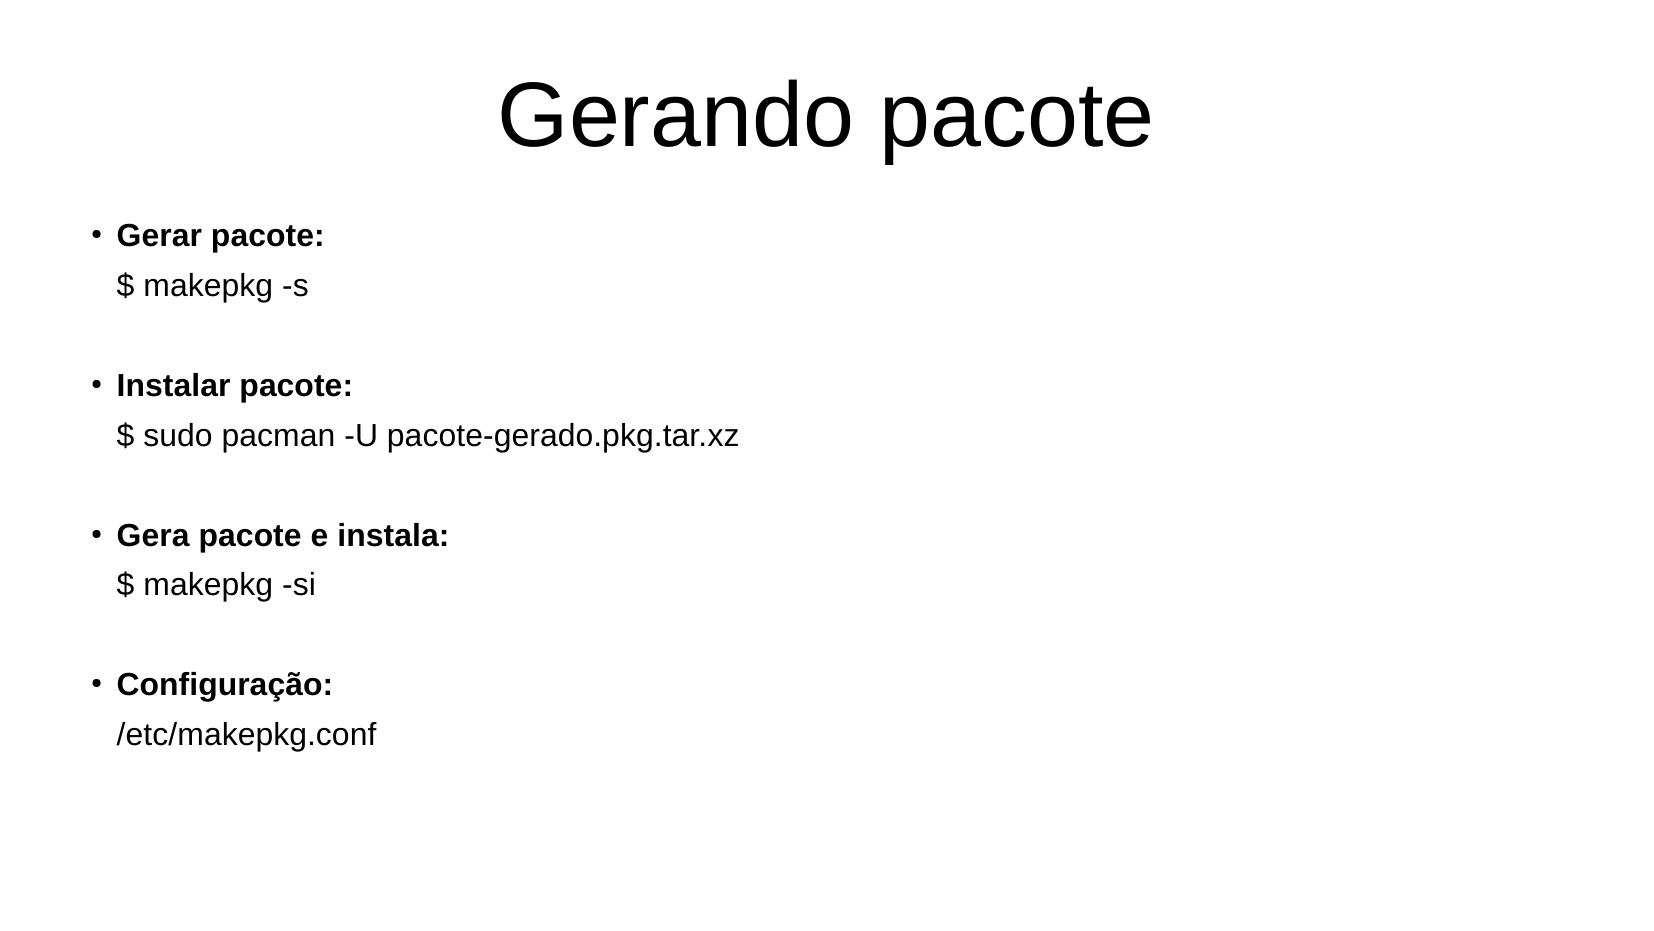

# Gerando pacote
Gerar pacote:
$ makepkg -s
Instalar pacote:
$ sudo pacman -U pacote-gerado.pkg.tar.xz
Gera pacote e instala:
$ makepkg -si
Configuração:
/etc/makepkg.conf